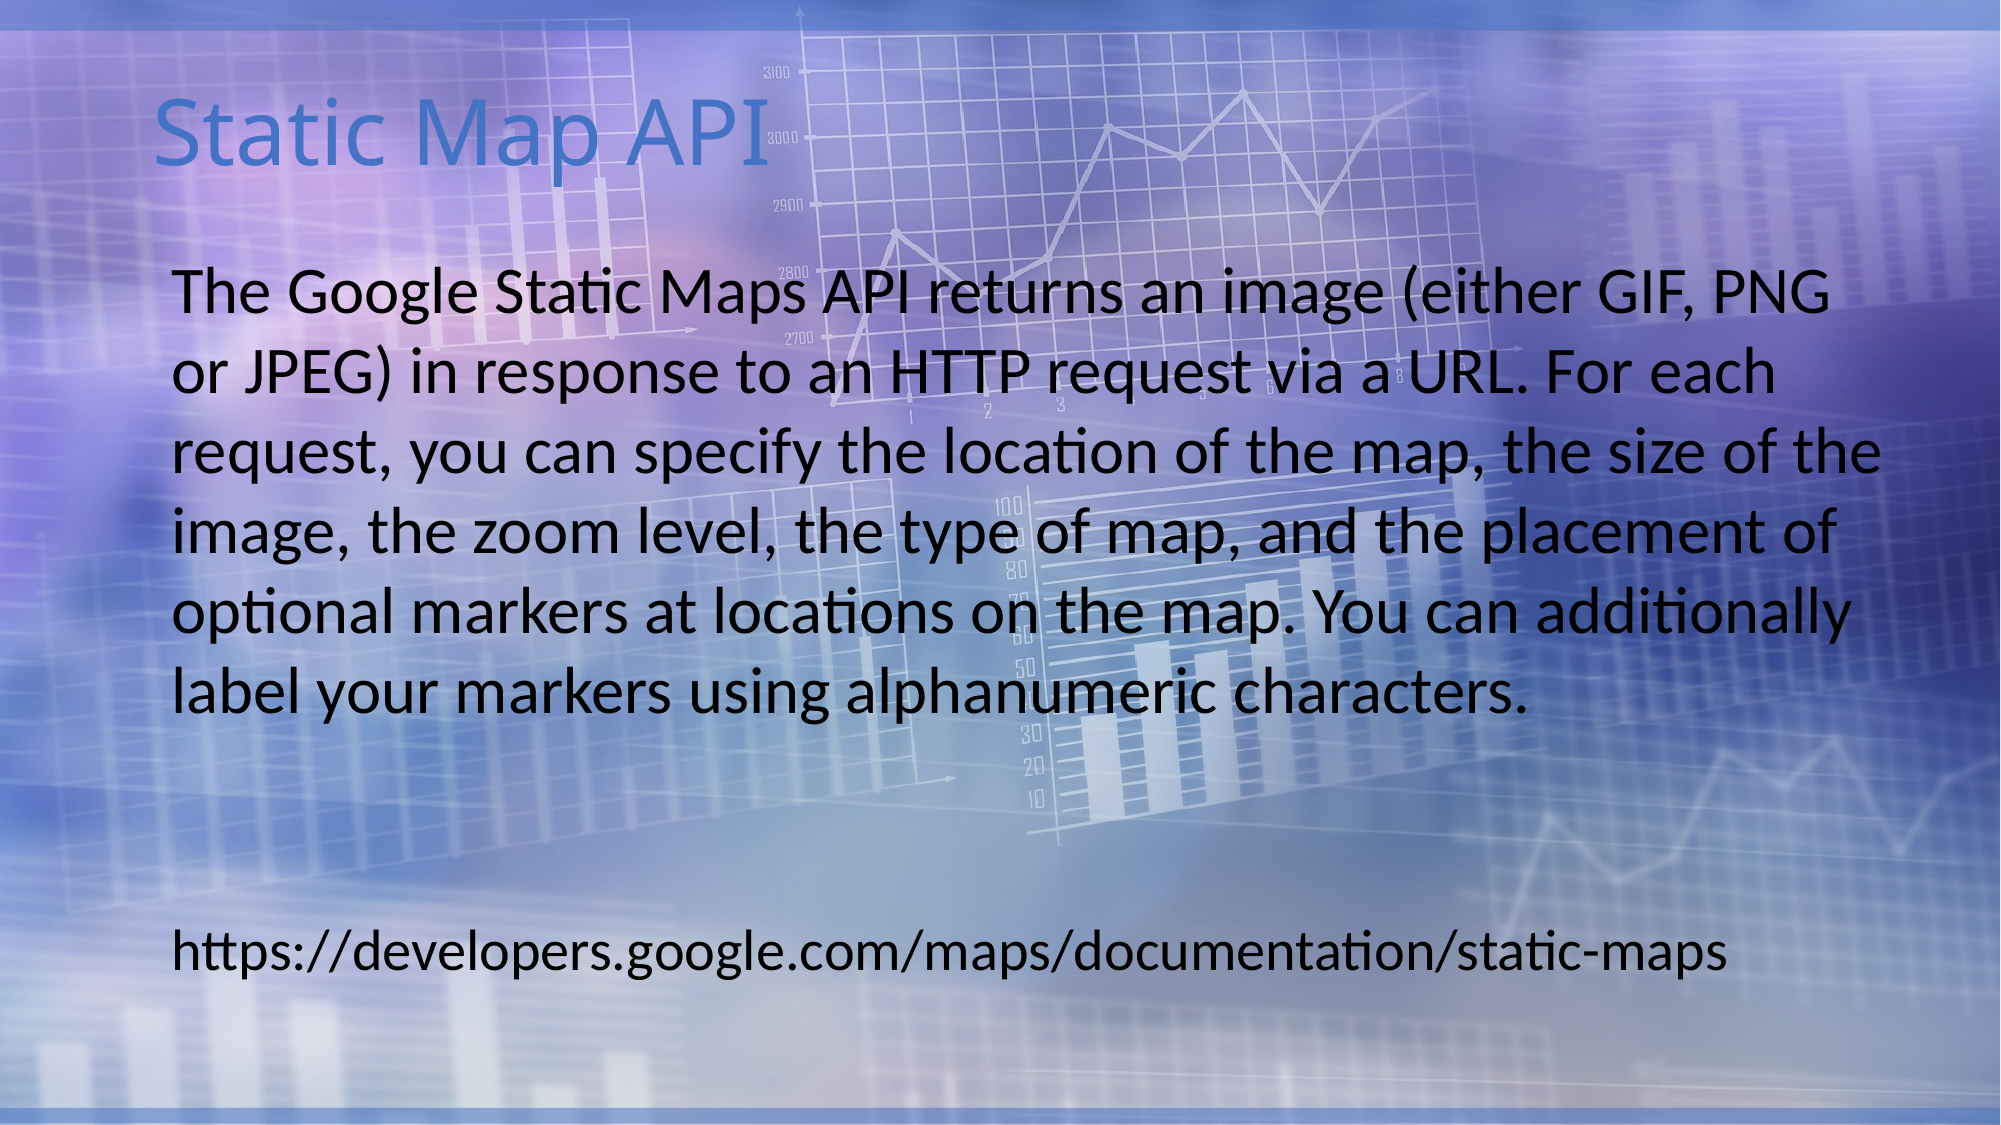

# Static Map API
The Google Static Maps API returns an image (either GIF, PNG or JPEG) in response to an HTTP request via a URL. For each request, you can specify the location of the map, the size of the image, the zoom level, the type of map, and the placement of optional markers at locations on the map. You can additionally label your markers using alphanumeric characters.
https://developers.google.com/maps/documentation/static-maps